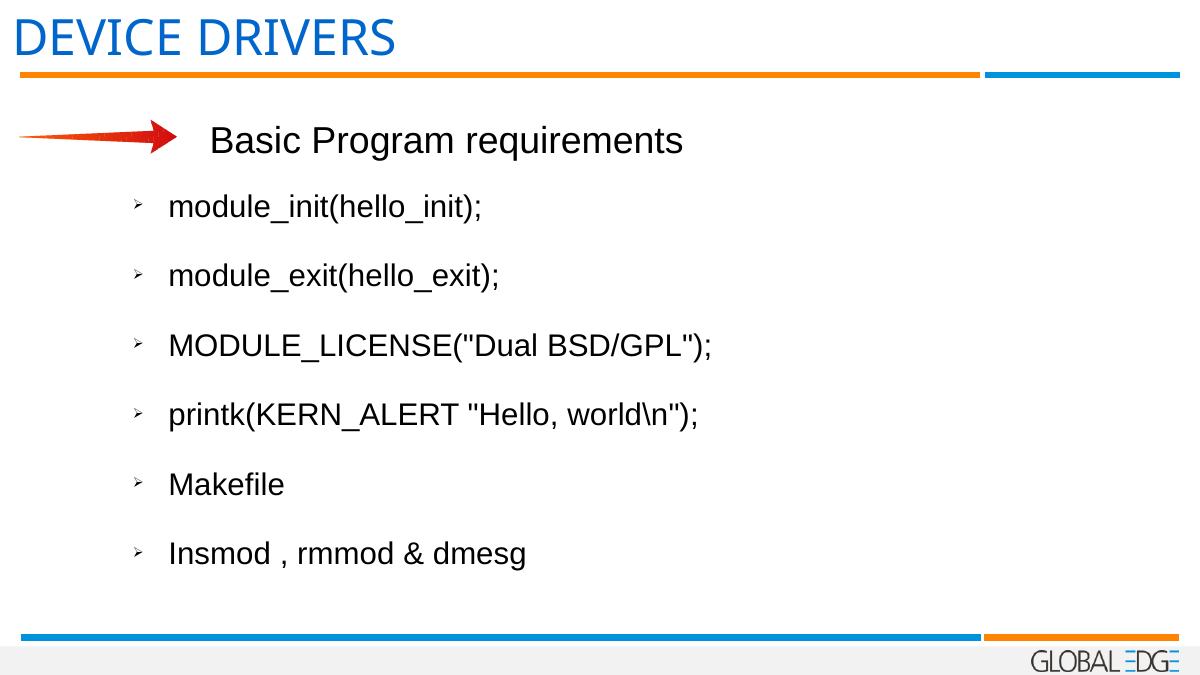

# DEVICE DRIVERS
Basic Program requirements
module_init(hello_init);
module_exit(hello_exit);
MODULE_LICENSE("Dual BSD/GPL");
printk(KERN_ALERT "Hello, world\n");
Makefile
Insmod , rmmod & dmesg